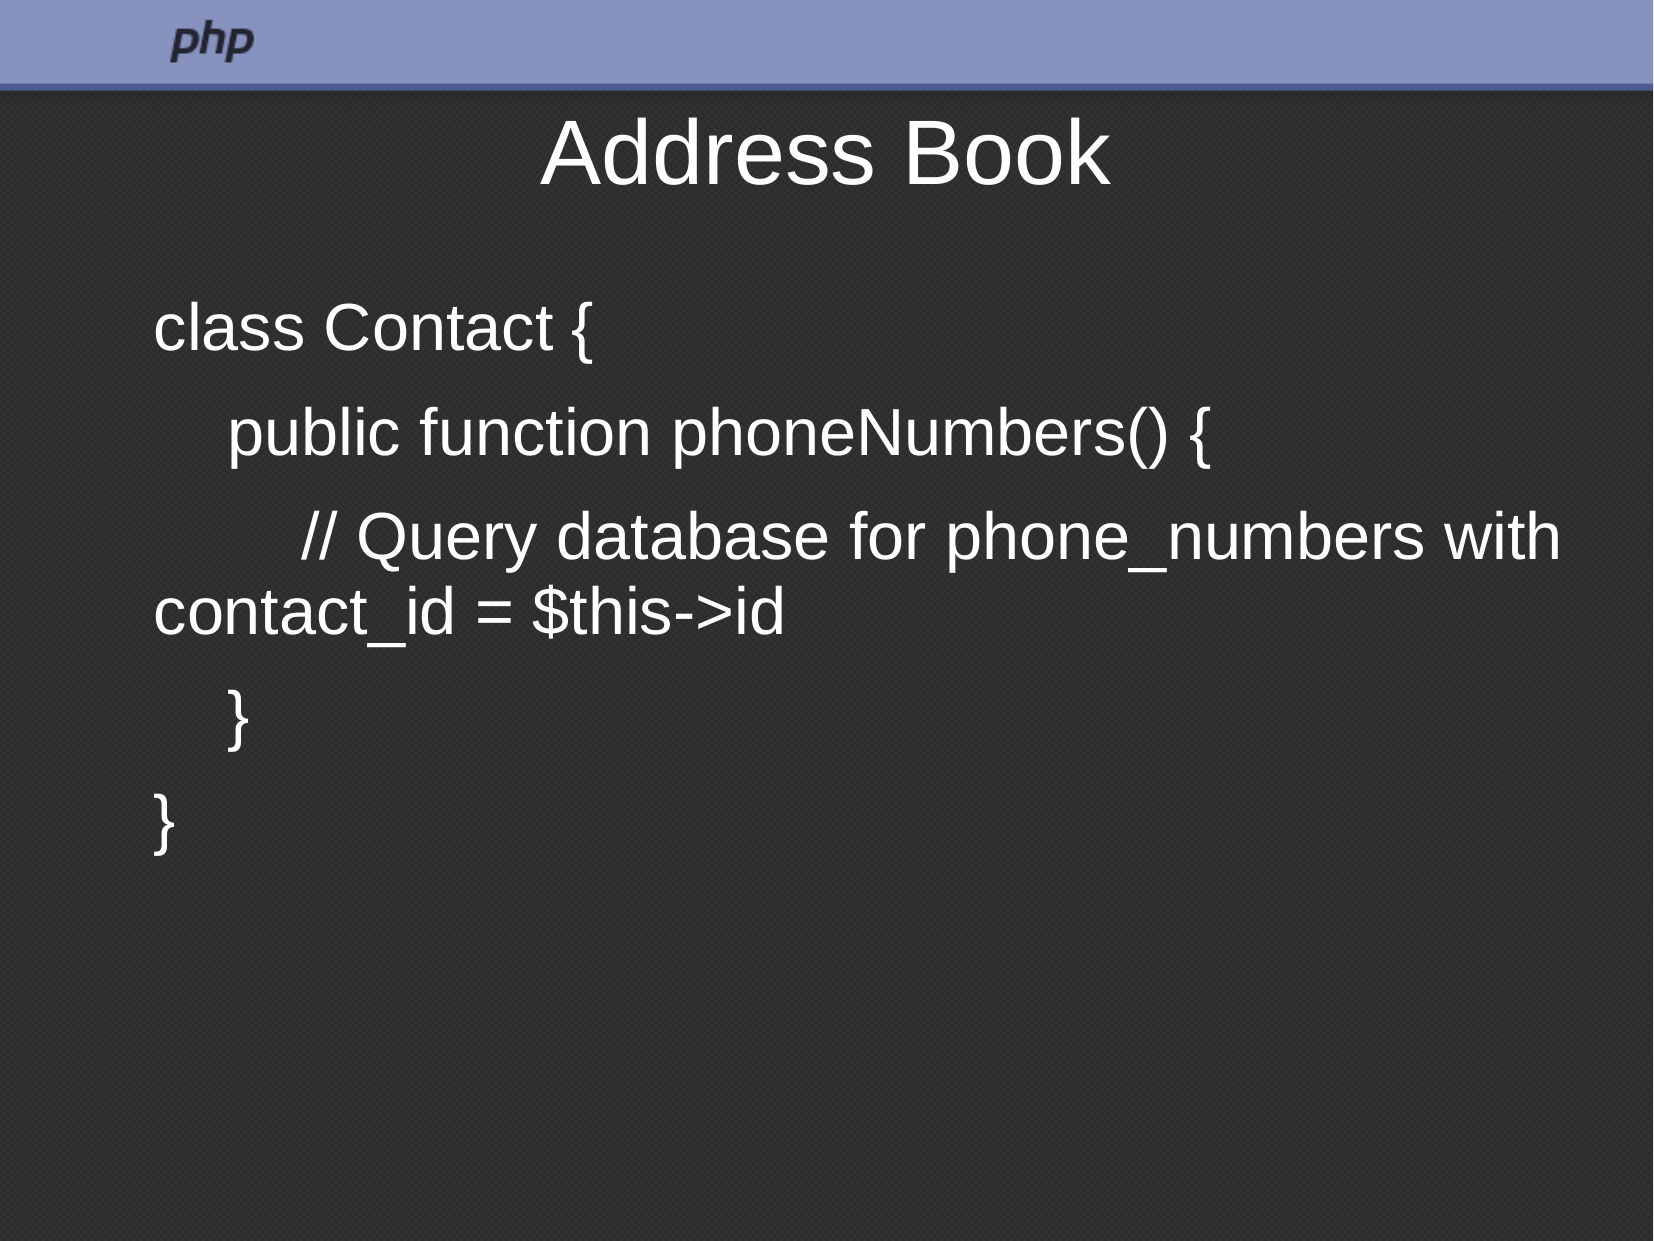

# Address Book
class Contact {
 public function phoneNumbers() {
 // Query database for phone_numbers with contact_id = $this->id
 }
}